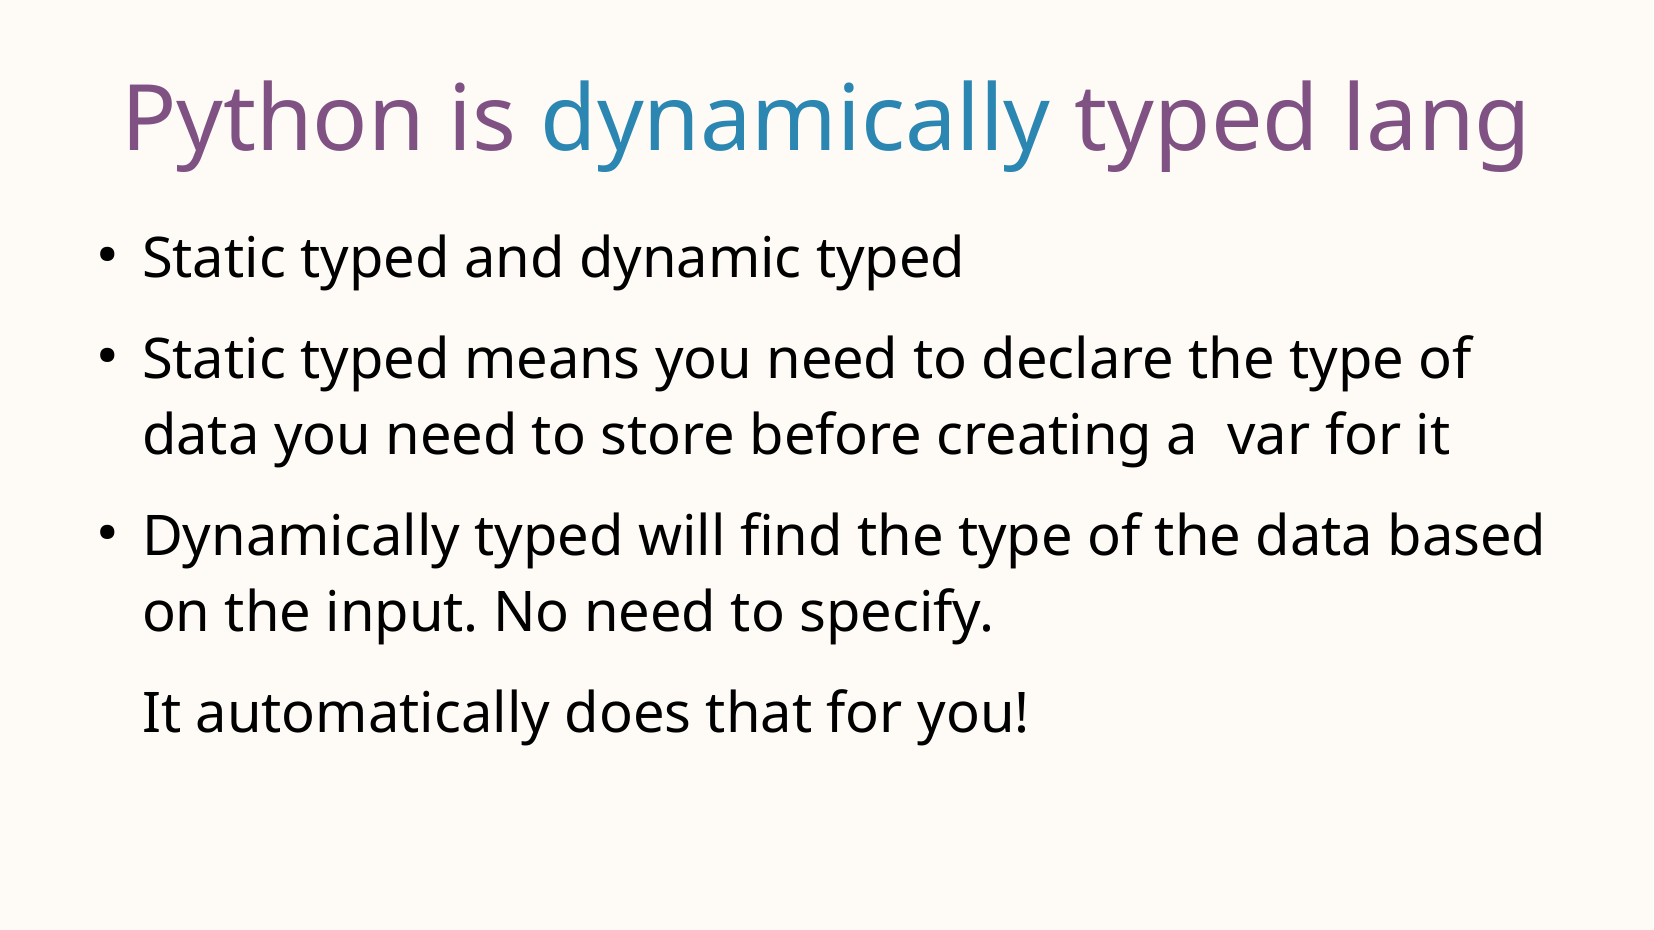

# Python is dynamically typed lang
Static typed and dynamic typed
Static typed means you need to declare the type of data you need to store before creating a var for it
Dynamically typed will find the type of the data based on the input. No need to specify.
It automatically does that for you!